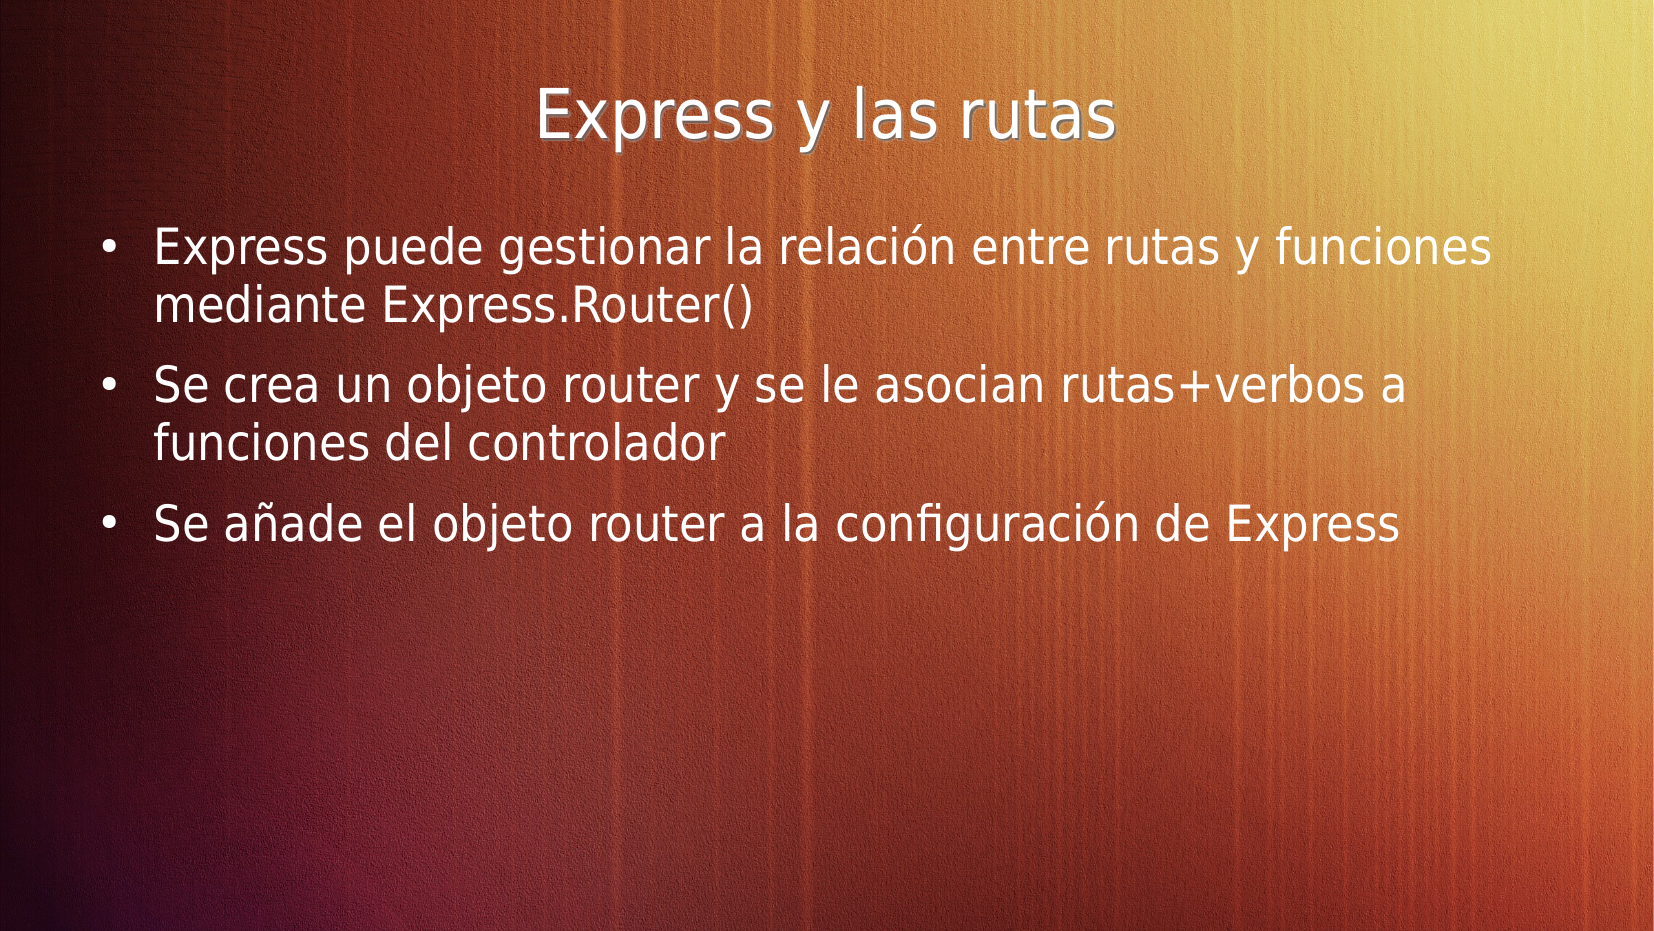

# Express y las rutas
Express puede gestionar la relación entre rutas y funciones mediante Express.Router()
Se crea un objeto router y se le asocian rutas+verbos a funciones del controlador
Se añade el objeto router a la configuración de Express